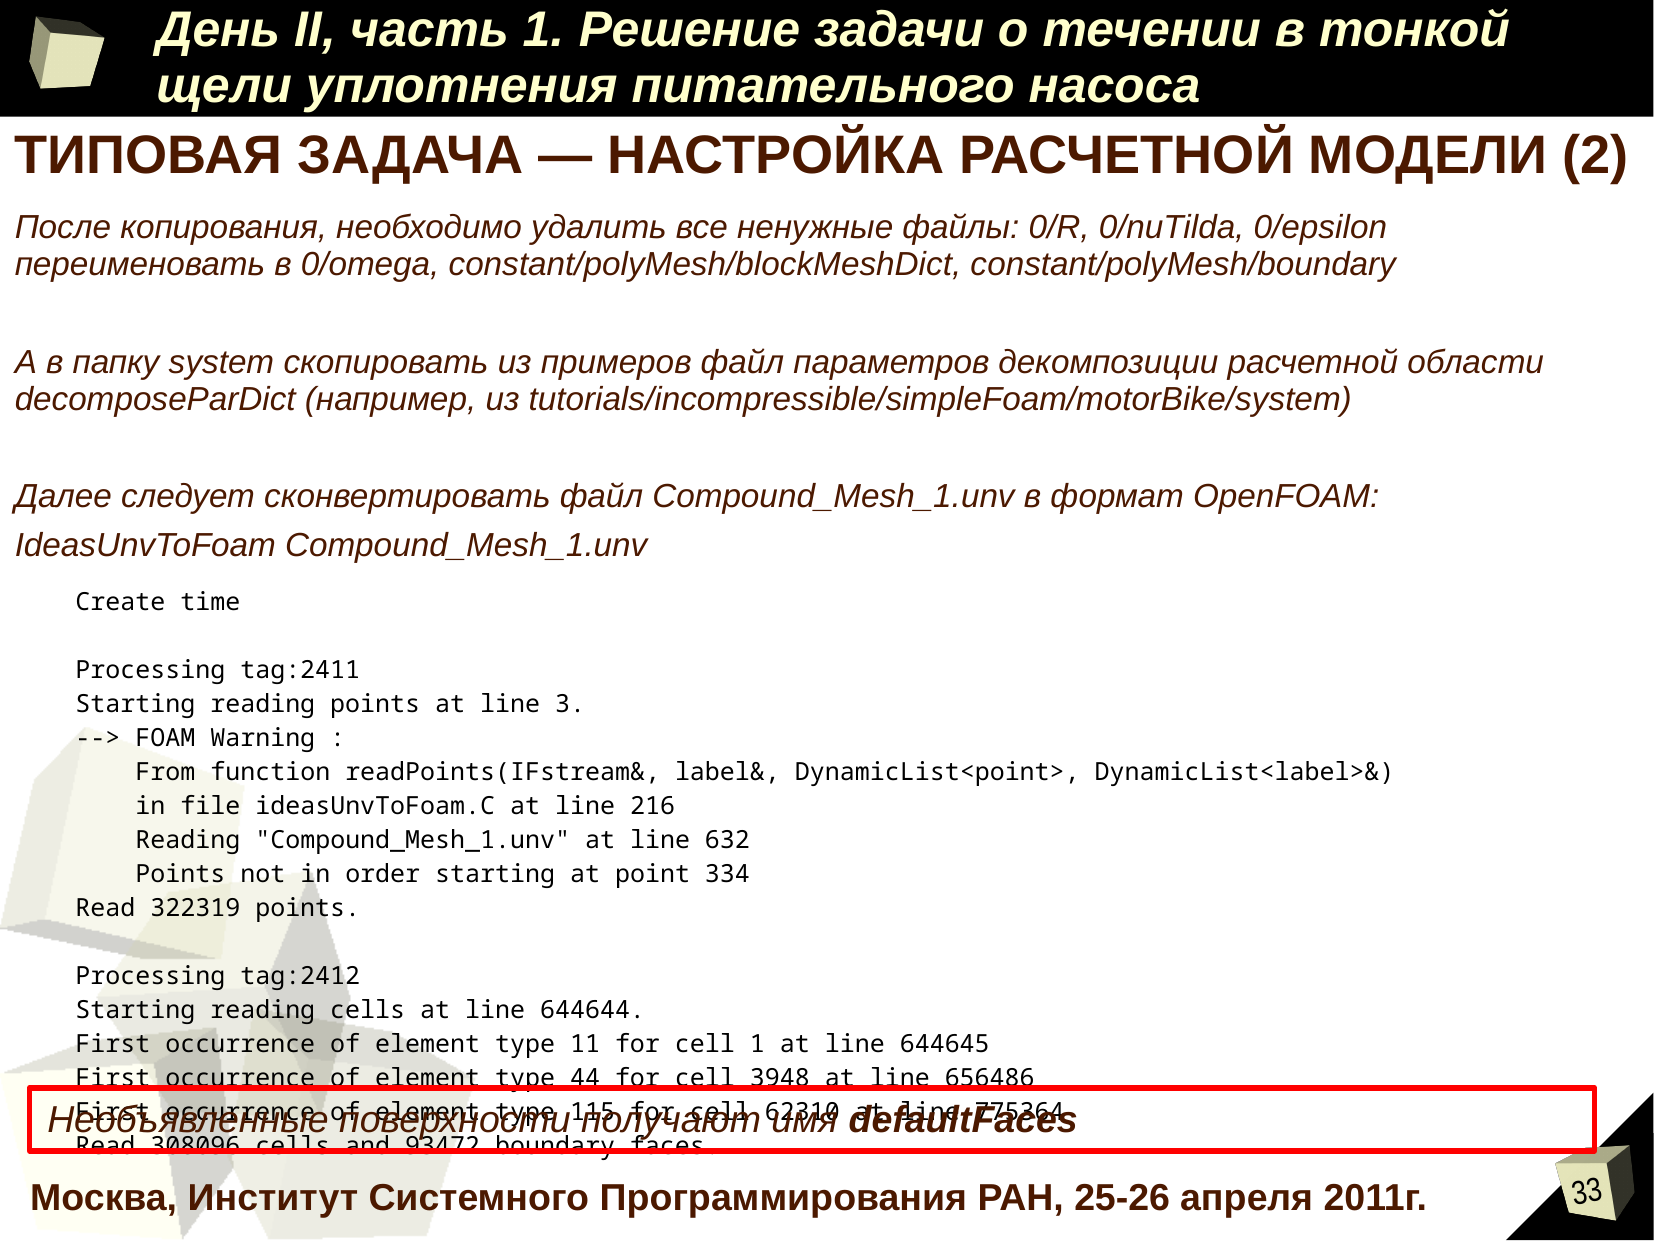

ТИПОВАЯ ЗАДАЧА — НАСТРОЙКА РАСЧЕТНОЙ МОДЕЛИ (2)
После копирования, необходимо удалить все ненужные файлы: 0/R, 0/nuTilda, 0/epsilon переименовать в 0/omega, constant/polyMesh/blockMeshDict, constant/polyMesh/boundary
А в папку system скопировать из примеров файл параметров декомпозиции расчетной области decomposeParDict (например, из tutorials/incompressible/simpleFoam/motorBike/system)
Далее следует сконвертировать файл Compound_Mesh_1.unv в формат OpenFOAM:
IdeasUnvToFoam Compound_Mesh_1.unv
Create time
Processing tag:2411
Starting reading points at line 3.
--> FOAM Warning :
 From function readPoints(IFstream&, label&, DynamicList<point>, DynamicList<label>&)
 in file ideasUnvToFoam.C at line 216
 Reading "Compound_Mesh_1.unv" at line 632
 Points not in order starting at point 334
Read 322319 points.
Processing tag:2412
Starting reading cells at line 644644.
First occurrence of element type 11 for cell 1 at line 644645
First occurrence of element type 44 for cell 3948 at line 656486
First occurrence of element type 115 for cell 62310 at line 775364
Read 308096 cells and 93472 boundary faces.
Необъявленные поверхности получают имя defaultFaces